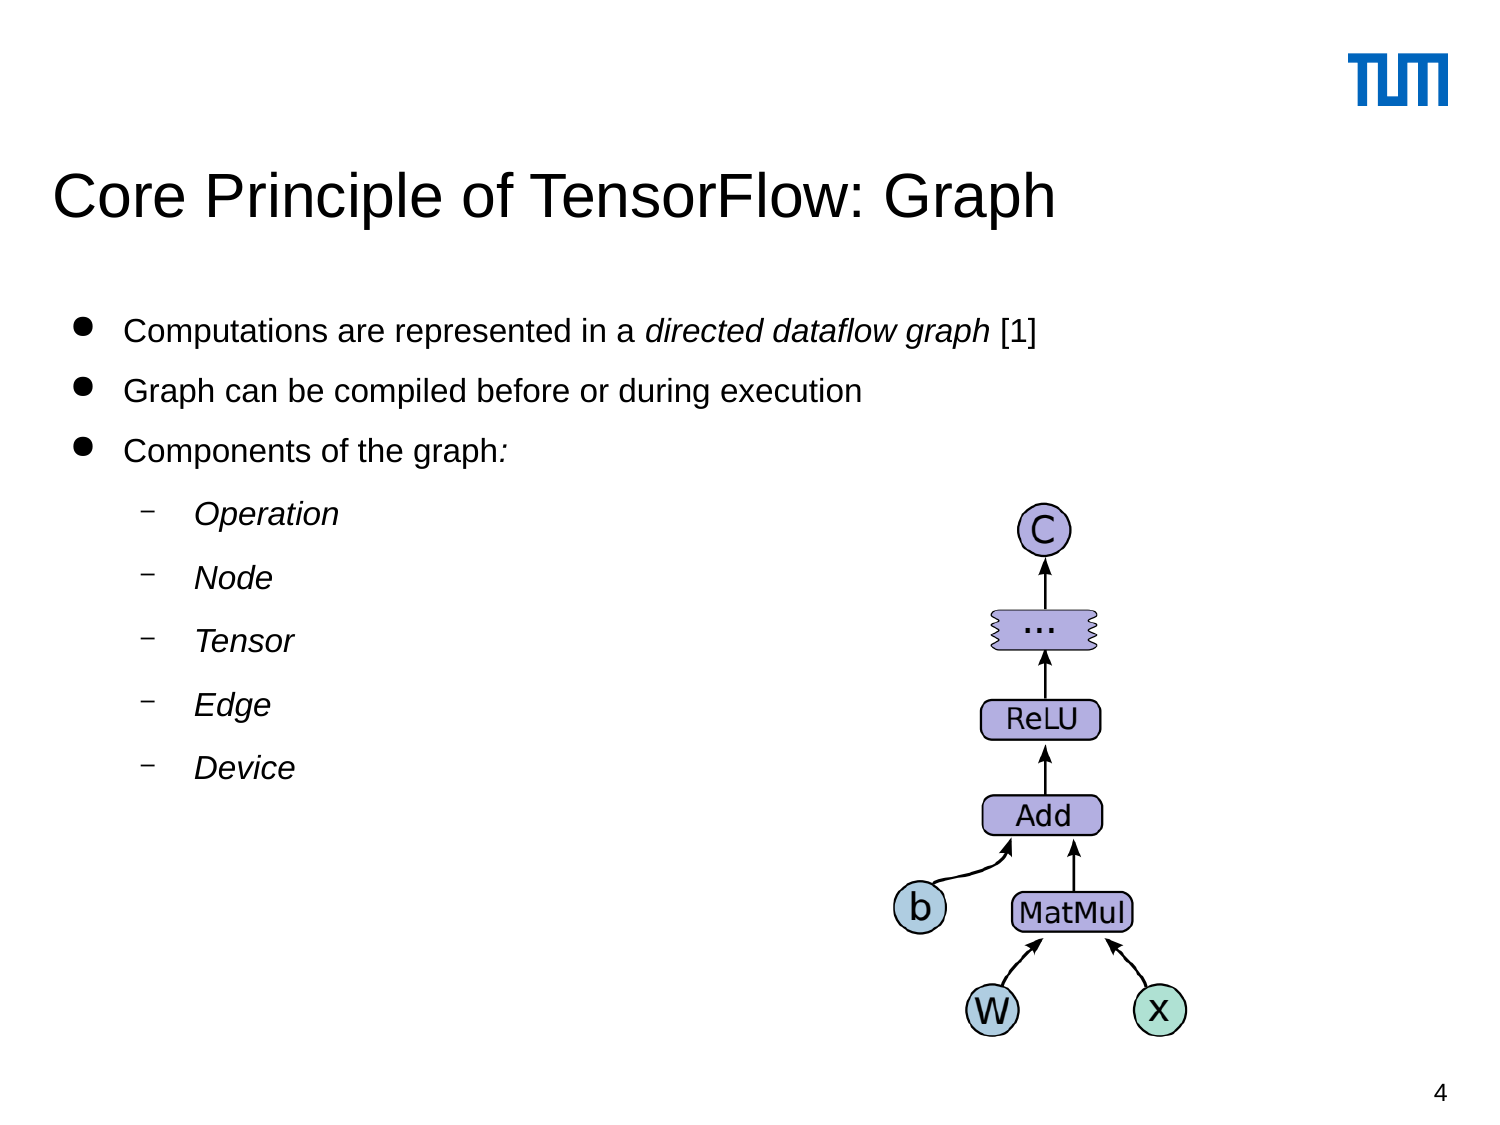

Core Principle of TensorFlow: Graph
# Computations are represented in a directed dataflow graph [1]
Graph can be compiled before or during execution
Components of the graph:
Operation
Node
Tensor
Edge
Device
Dr. rer. nat. Erika Mustermann (TUM) | kann beliebig erweitert werden | Infos mit Strich trennen
4